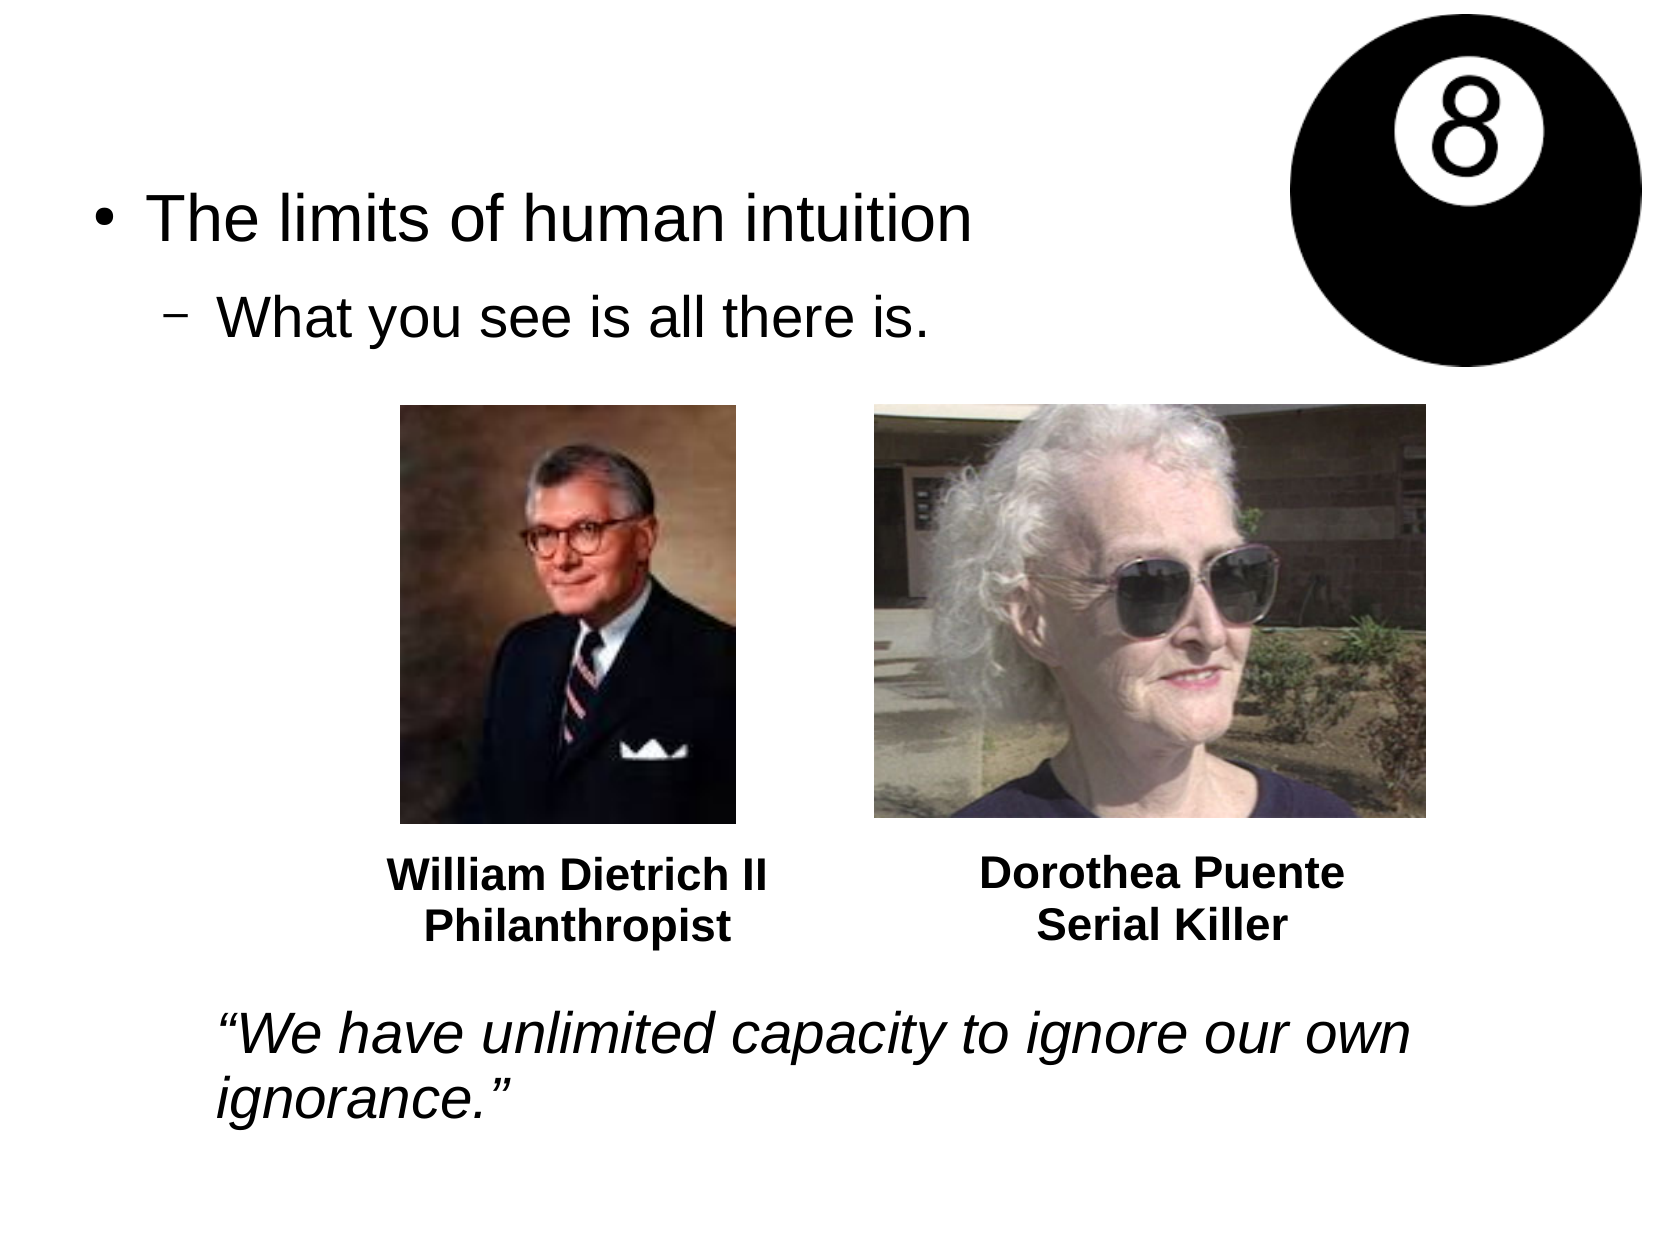

# The limits of human intuition
What you see is all there is.
“We have unlimited capacity to ignore our own ignorance.”
Dorothea Puente Serial Killer
William Dietrich II
Philanthropist